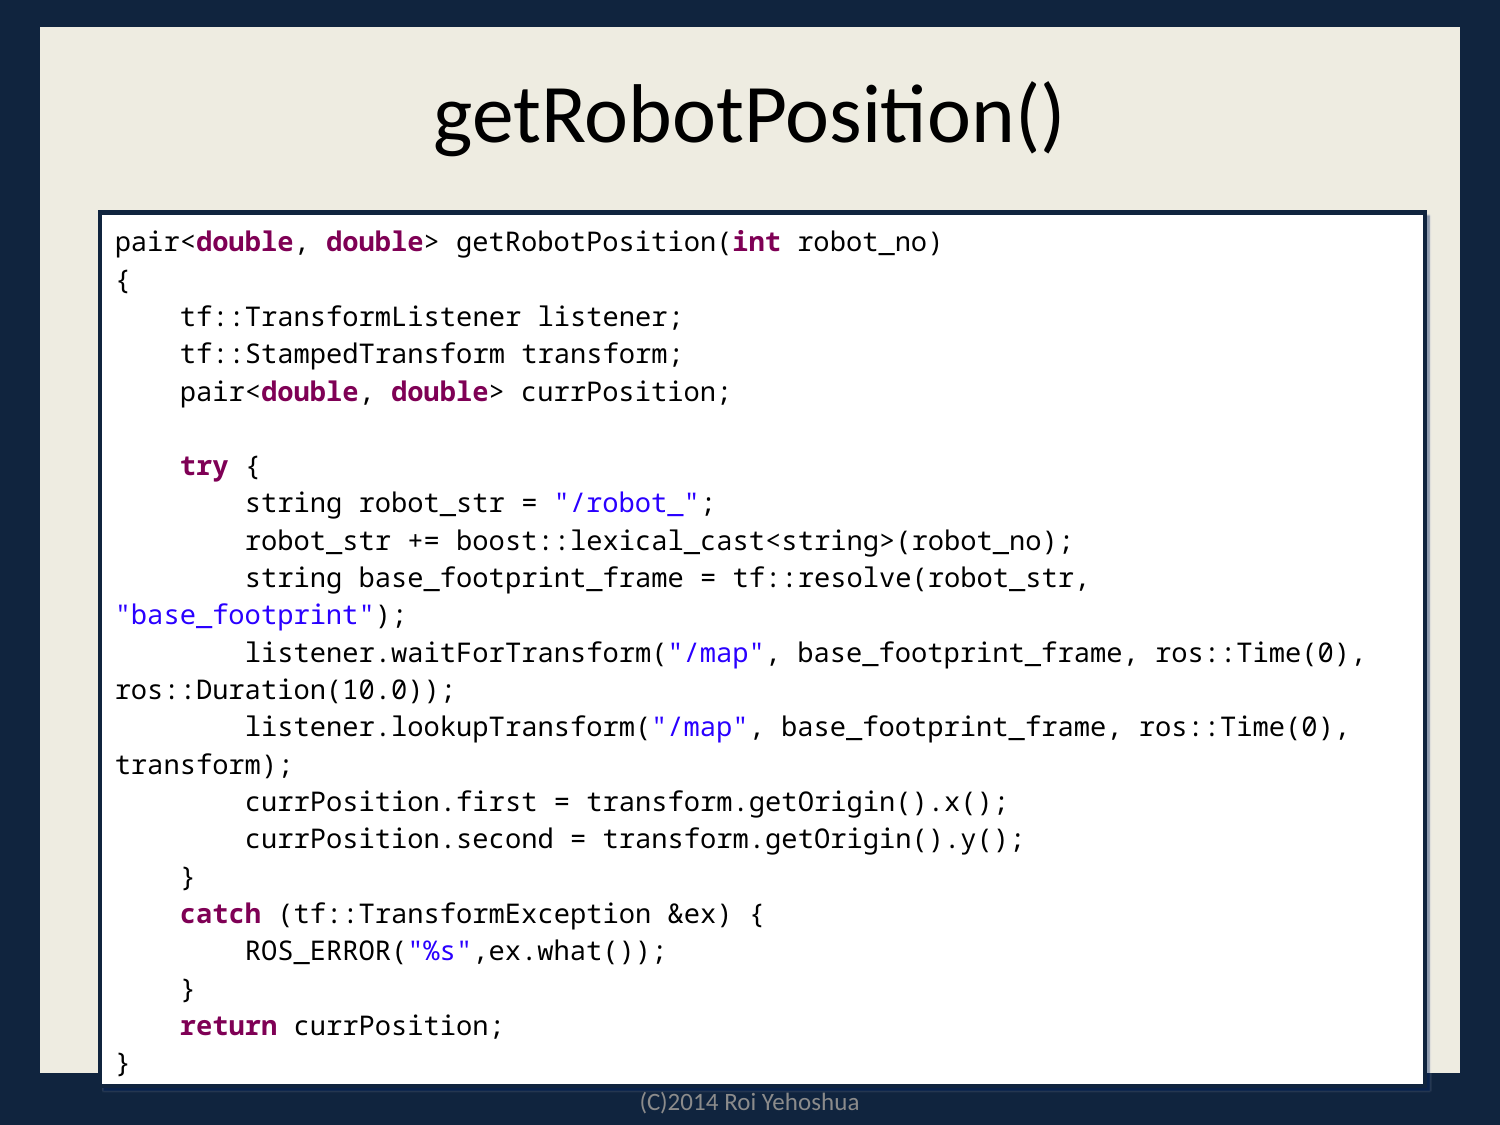

# getRobotPosition()
pair<double, double> getRobotPosition(int robot_no)
{
 tf::TransformListener listener;
 tf::StampedTransform transform;
 pair<double, double> currPosition;
 try {
 string robot_str = "/robot_";
 robot_str += boost::lexical_cast<string>(robot_no);
 string base_footprint_frame = tf::resolve(robot_str, "base_footprint");
 listener.waitForTransform("/map", base_footprint_frame, ros::Time(0), ros::Duration(10.0));
 listener.lookupTransform("/map", base_footprint_frame, ros::Time(0), transform);
 currPosition.first = transform.getOrigin().x();
 currPosition.second = transform.getOrigin().y();
 }
 catch (tf::TransformException &ex) {
 ROS_ERROR("%s",ex.what());
 }
 return currPosition;
}
(C)2014 Roi Yehoshua